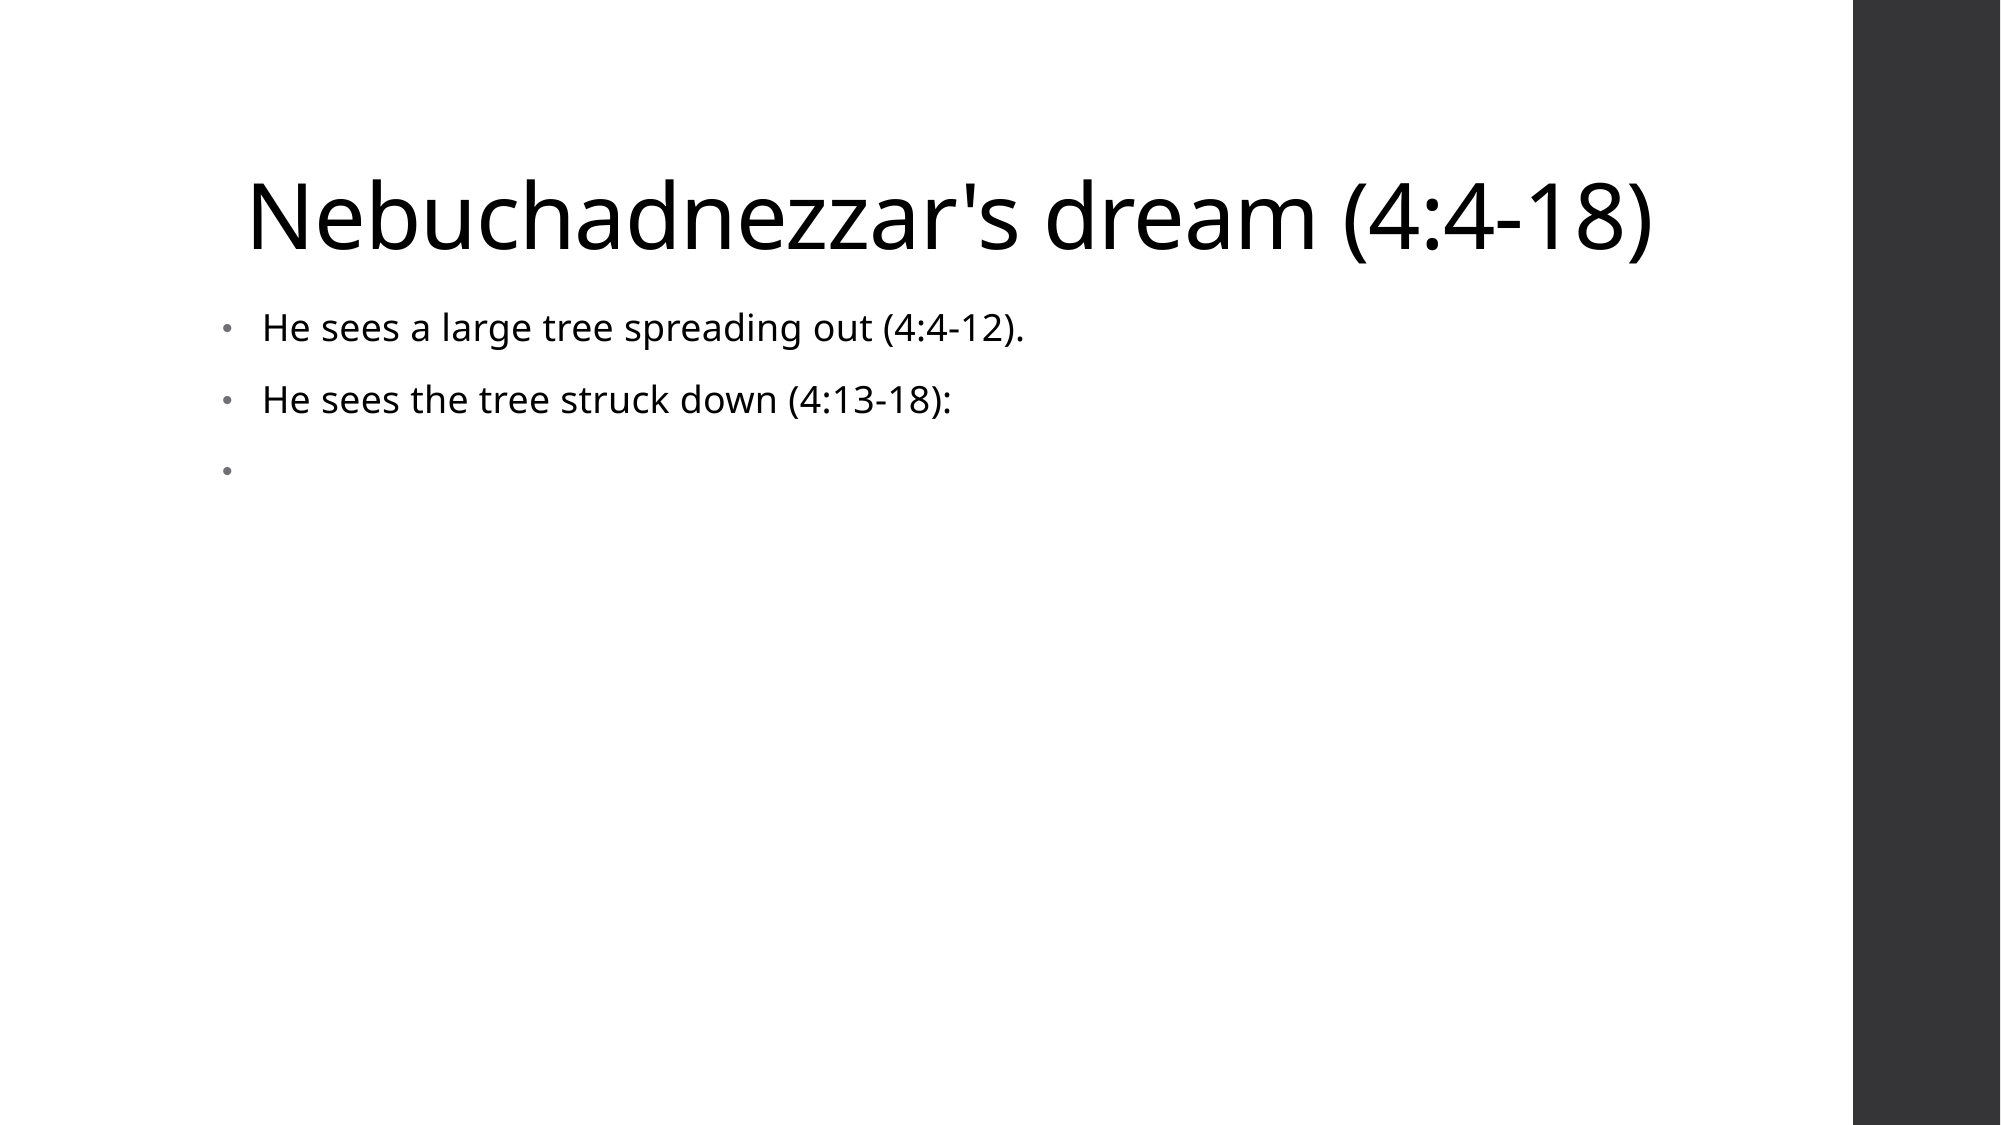

# Nebuchadnezzar's dream (4:4-18)
 He sees a large tree spreading out (4:4-12).
 He sees the tree struck down (4:13-18):